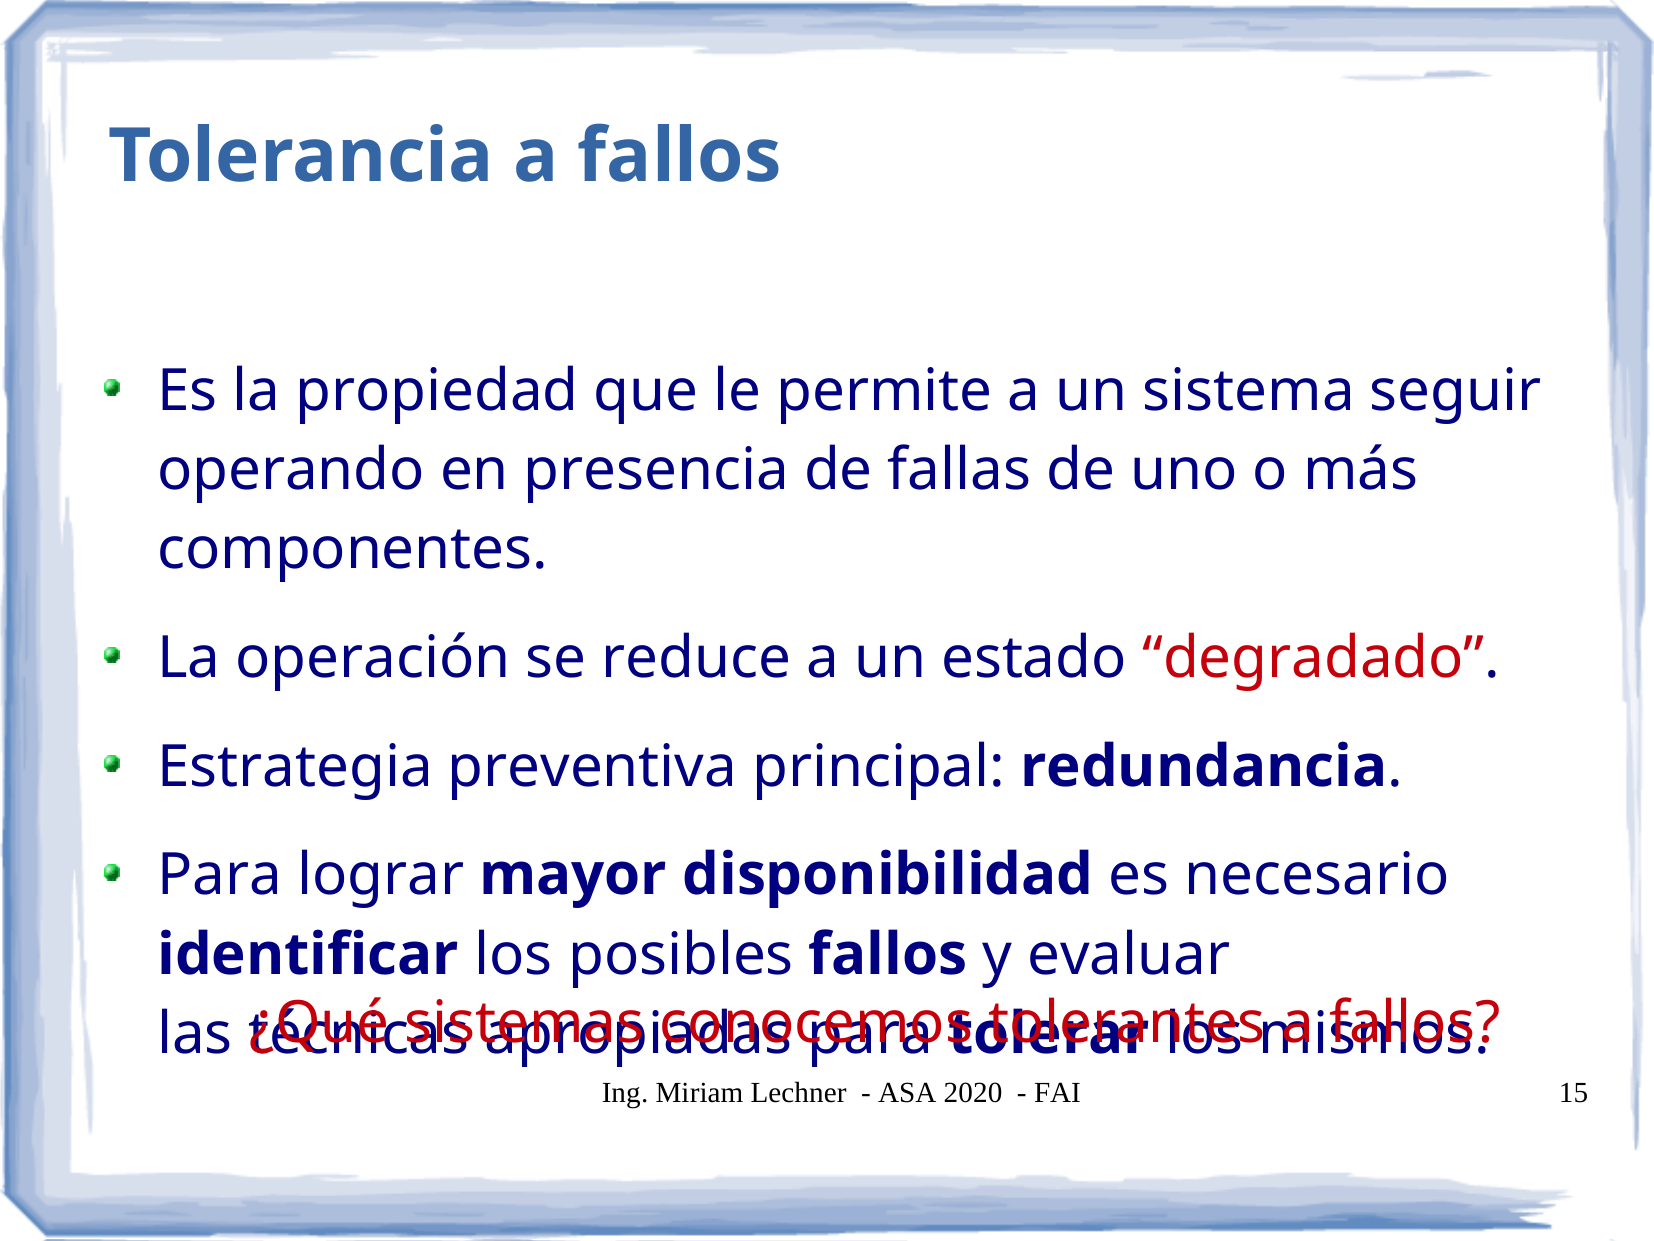

Tolerancia a fallos
Es la propiedad que le permite a un sistema seguir operando en presencia de fallas de uno o más componentes.
La operación se reduce a un estado “degradado”.
Estrategia preventiva principal: redundancia.
Para lograr mayor disponibilidad es necesario identificar los posibles fallos y evaluar
las técnicas apropiadas para tolerar los mismos.
¿Qué sistemas conocemos tolerantes a fallos?
Ing. Miriam Lechner - ASA 2020 - FAI
15